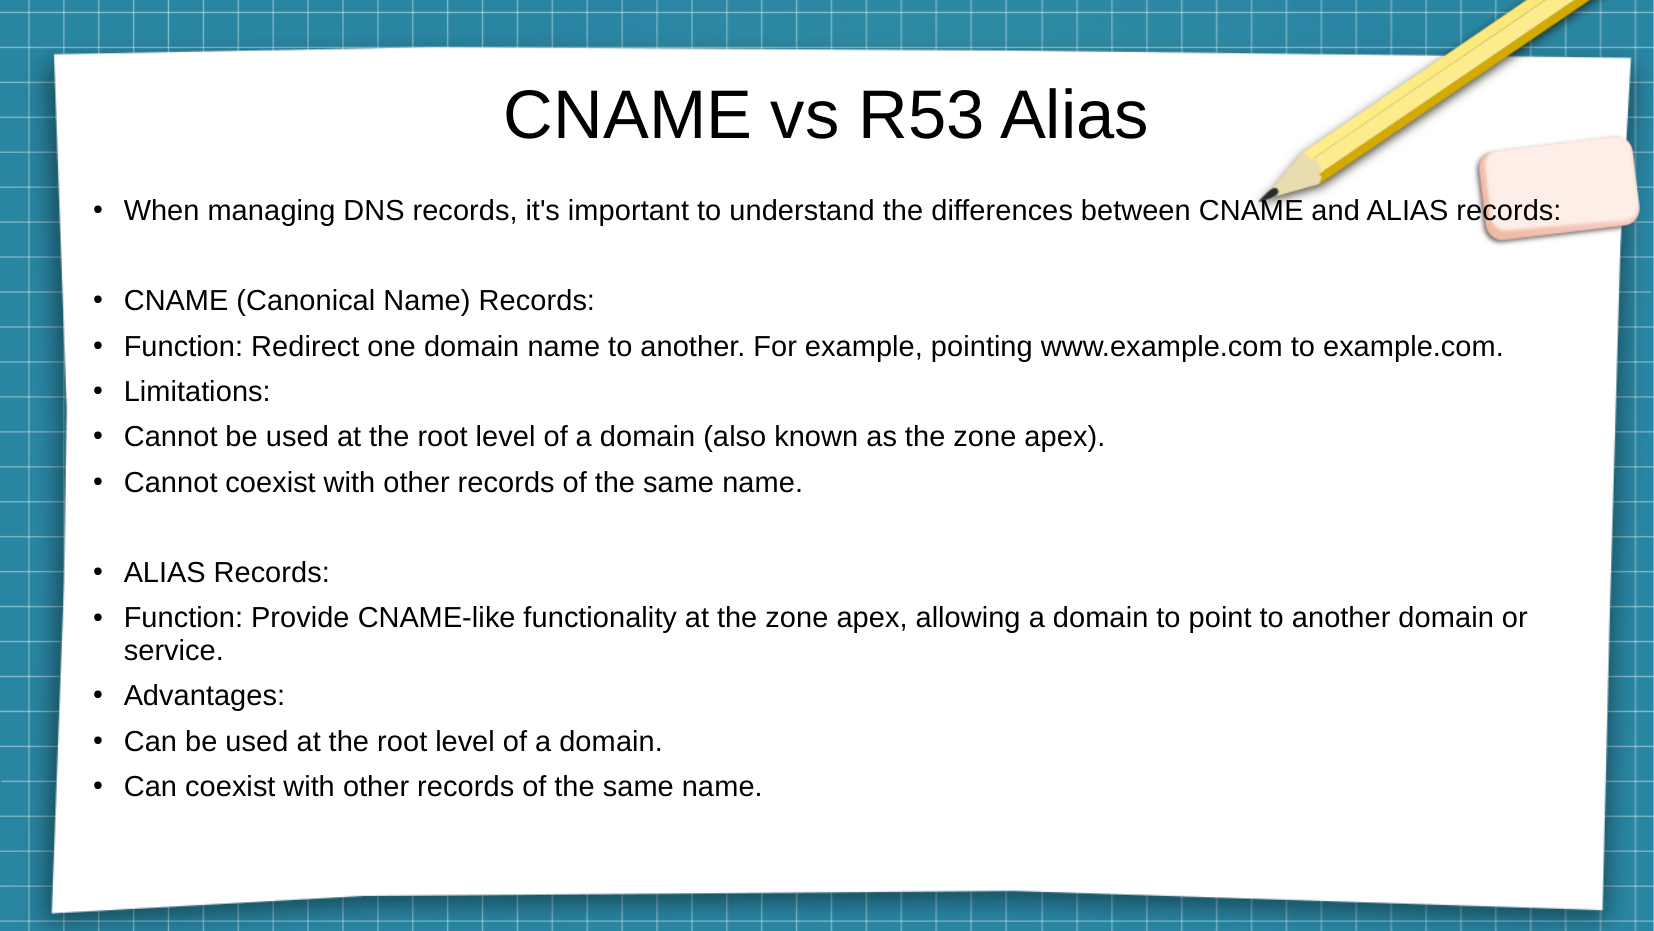

# CNAME vs R53 Alias
When managing DNS records, it's important to understand the differences between CNAME and ALIAS records:
CNAME (Canonical Name) Records:
Function: Redirect one domain name to another. For example, pointing www.example.com to example.com.
Limitations:
Cannot be used at the root level of a domain (also known as the zone apex).
Cannot coexist with other records of the same name.
ALIAS Records:
Function: Provide CNAME-like functionality at the zone apex, allowing a domain to point to another domain or service.
Advantages:
Can be used at the root level of a domain.
Can coexist with other records of the same name.